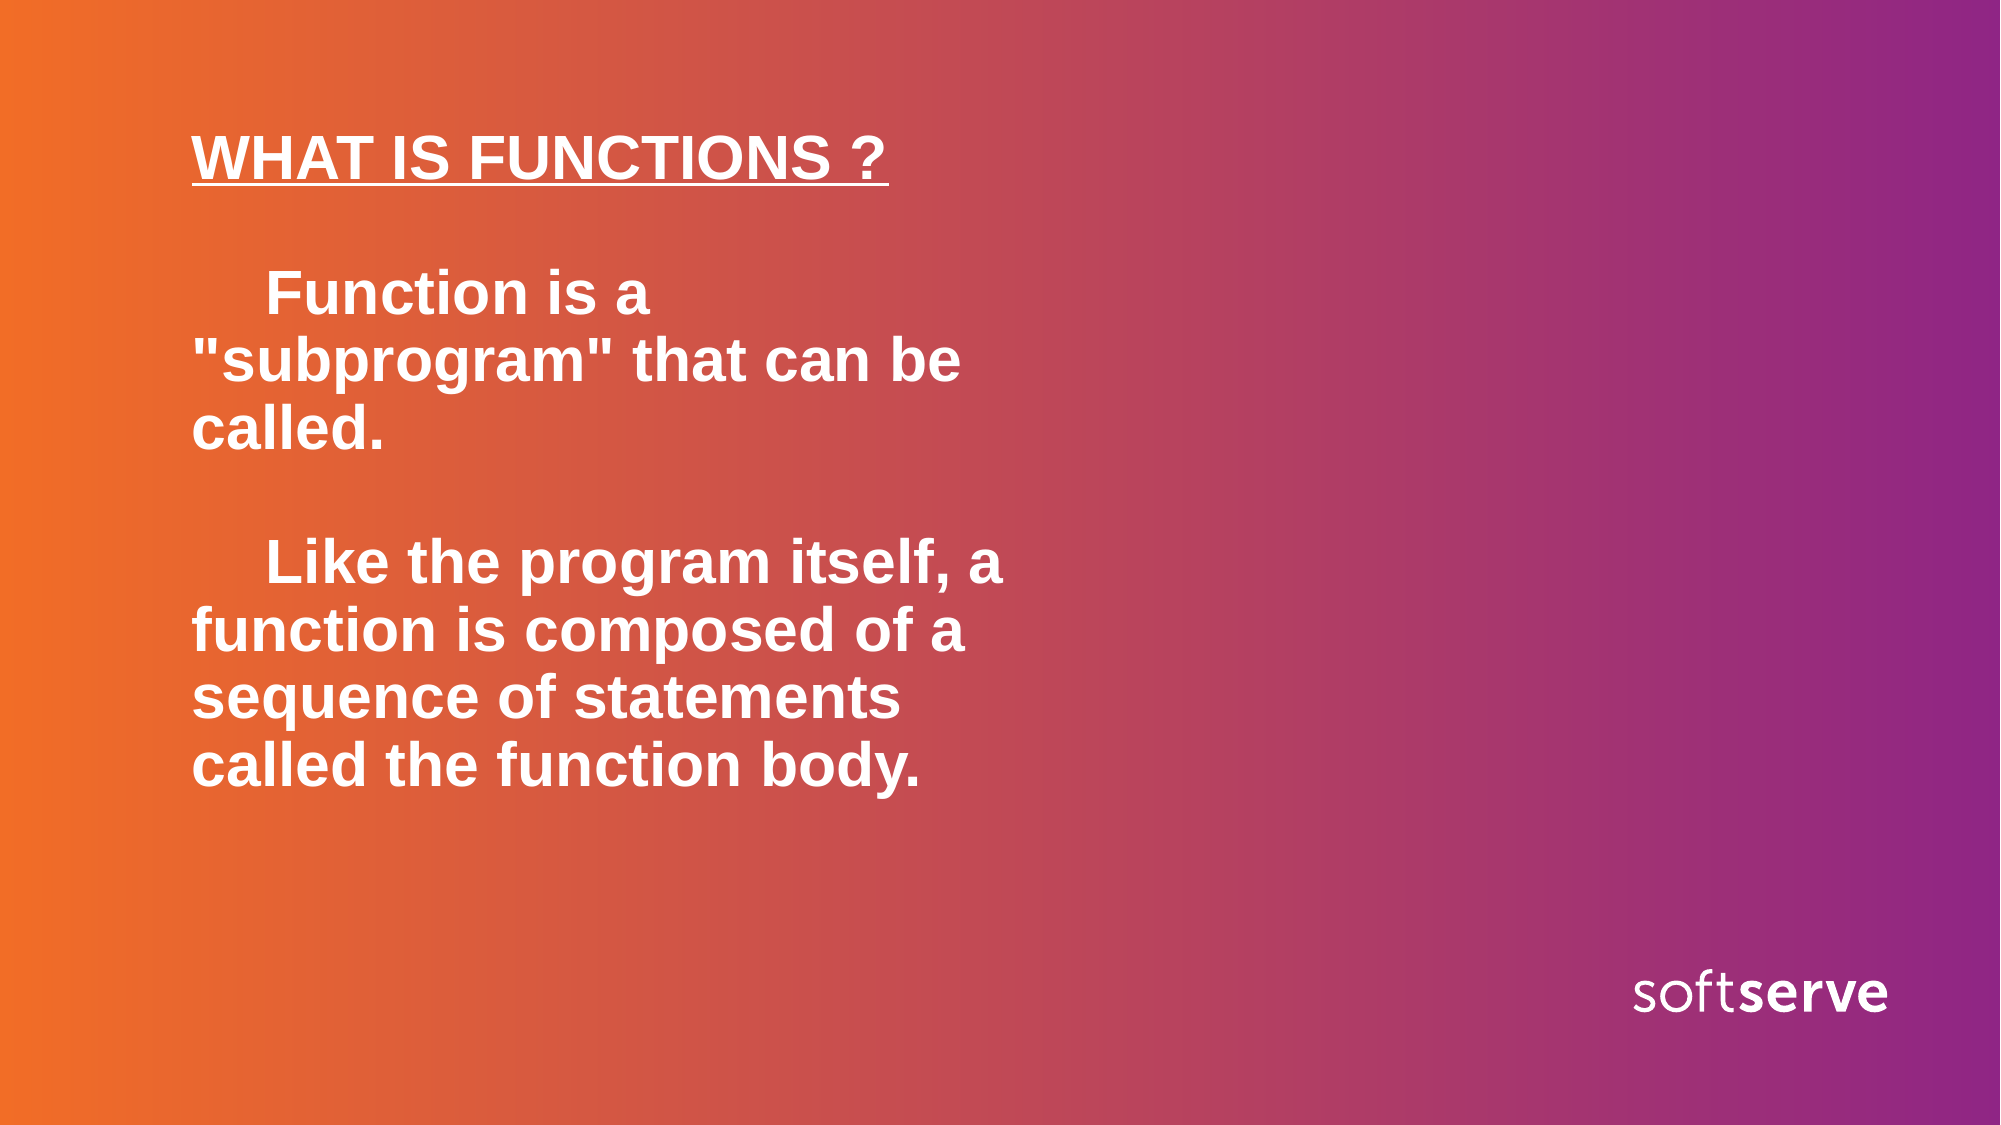

WHAT IS FUNCTIONS ?
	Function is a "subprogram" that can be called.
	Like the program itself, a function is composed of a sequence of statements called the function body.